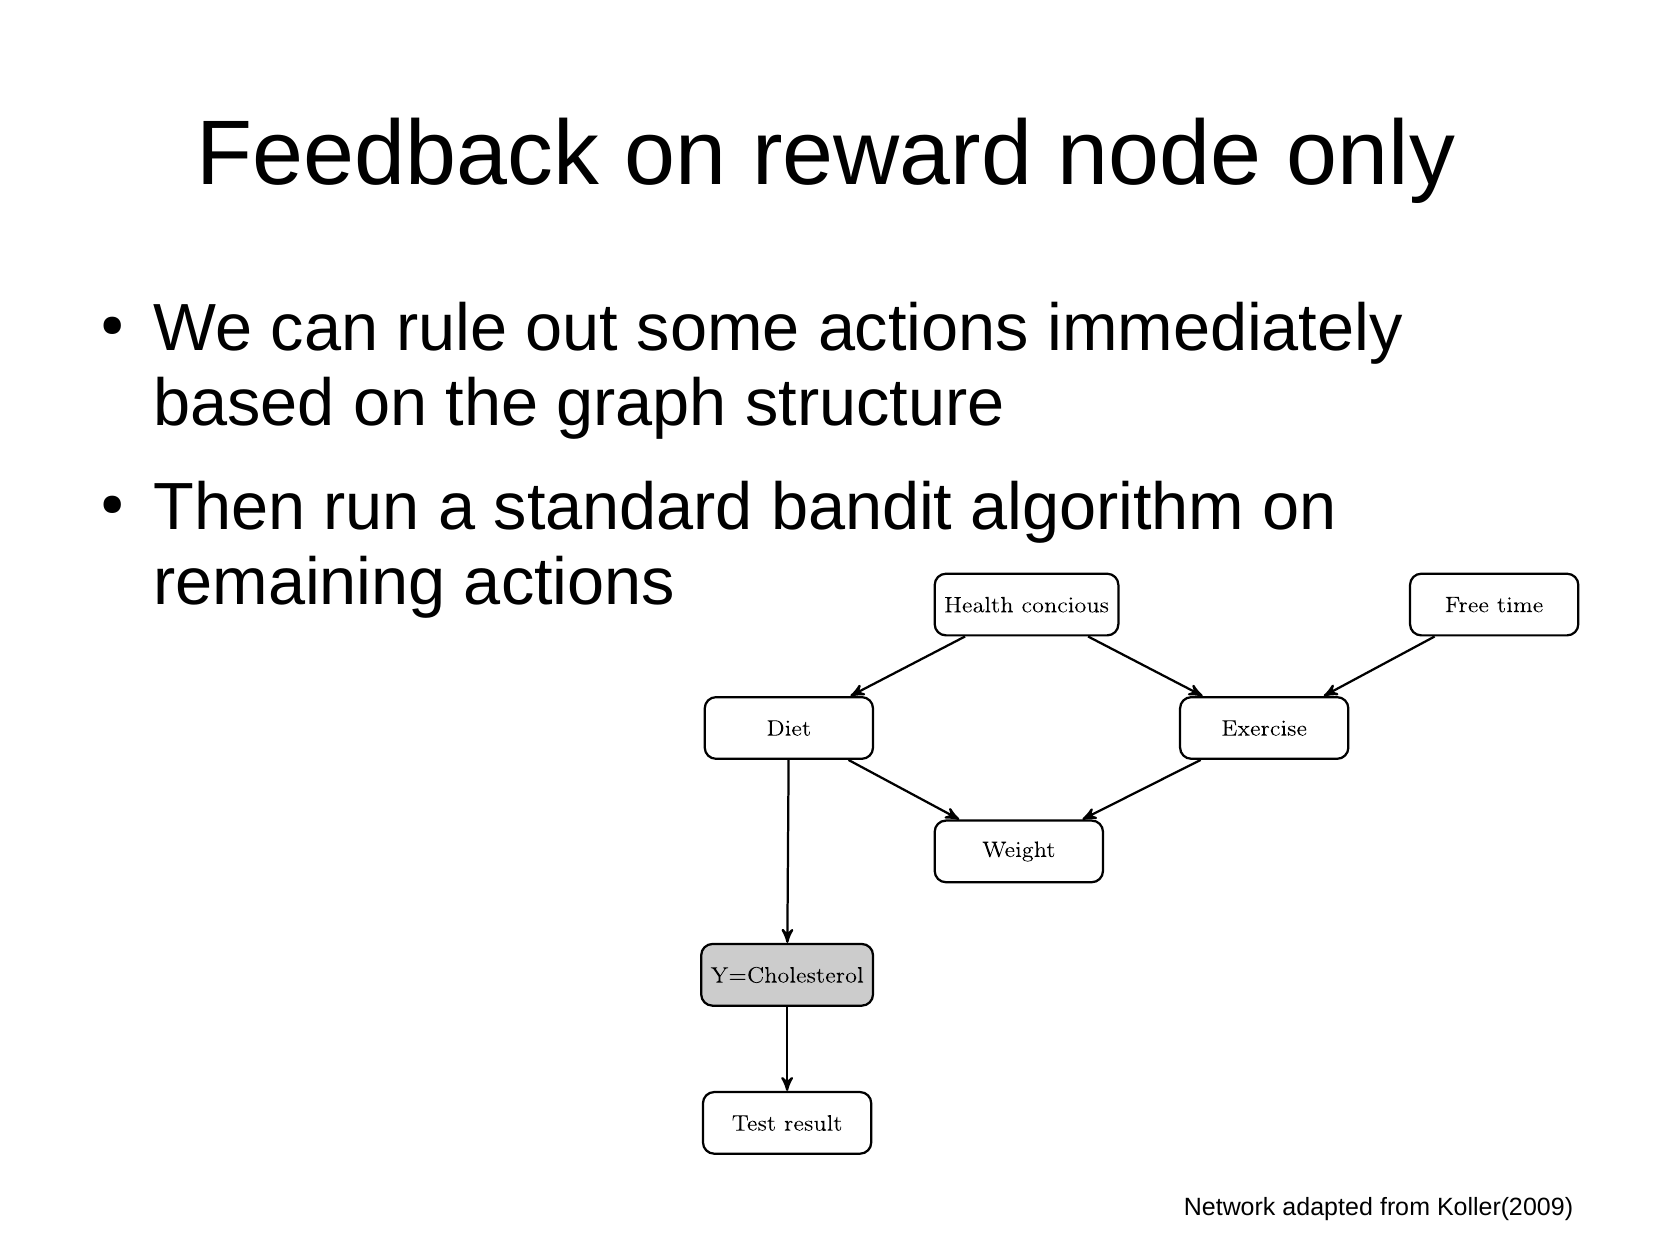

# Feedback on reward node only
We can rule out some actions immediately based on the graph structure
Then run a standard bandit algorithm on remaining actions
Network adapted from Koller(2009)